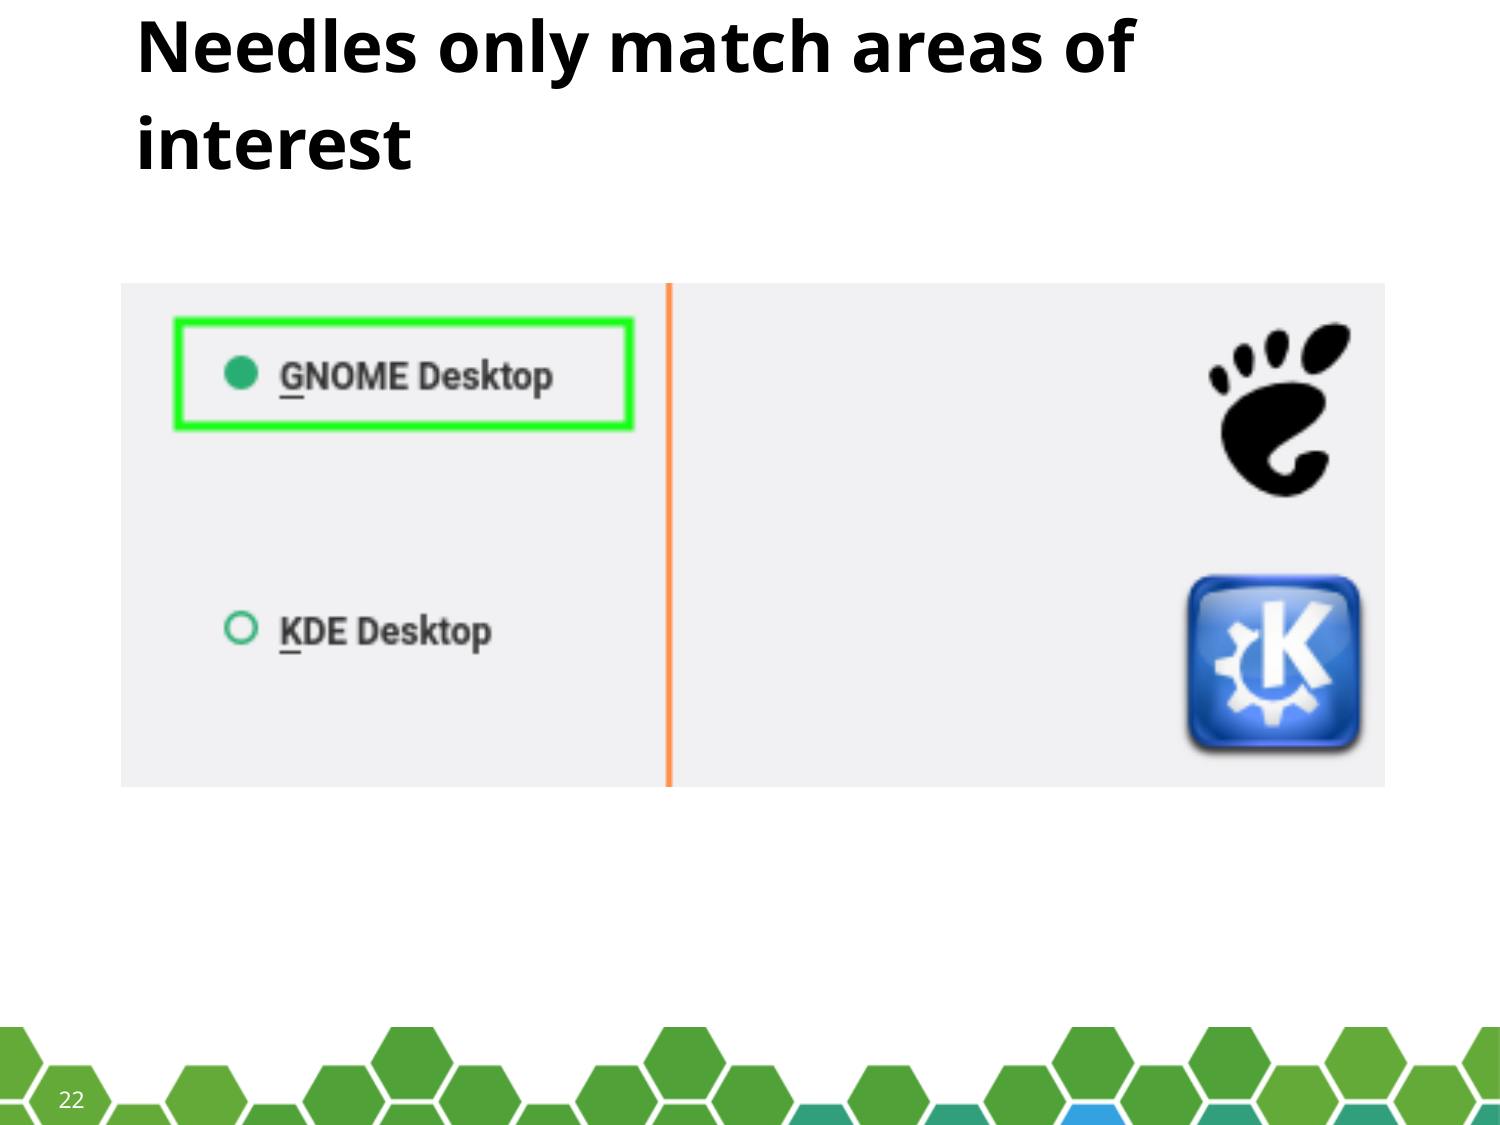

# Needles only match areas of interest